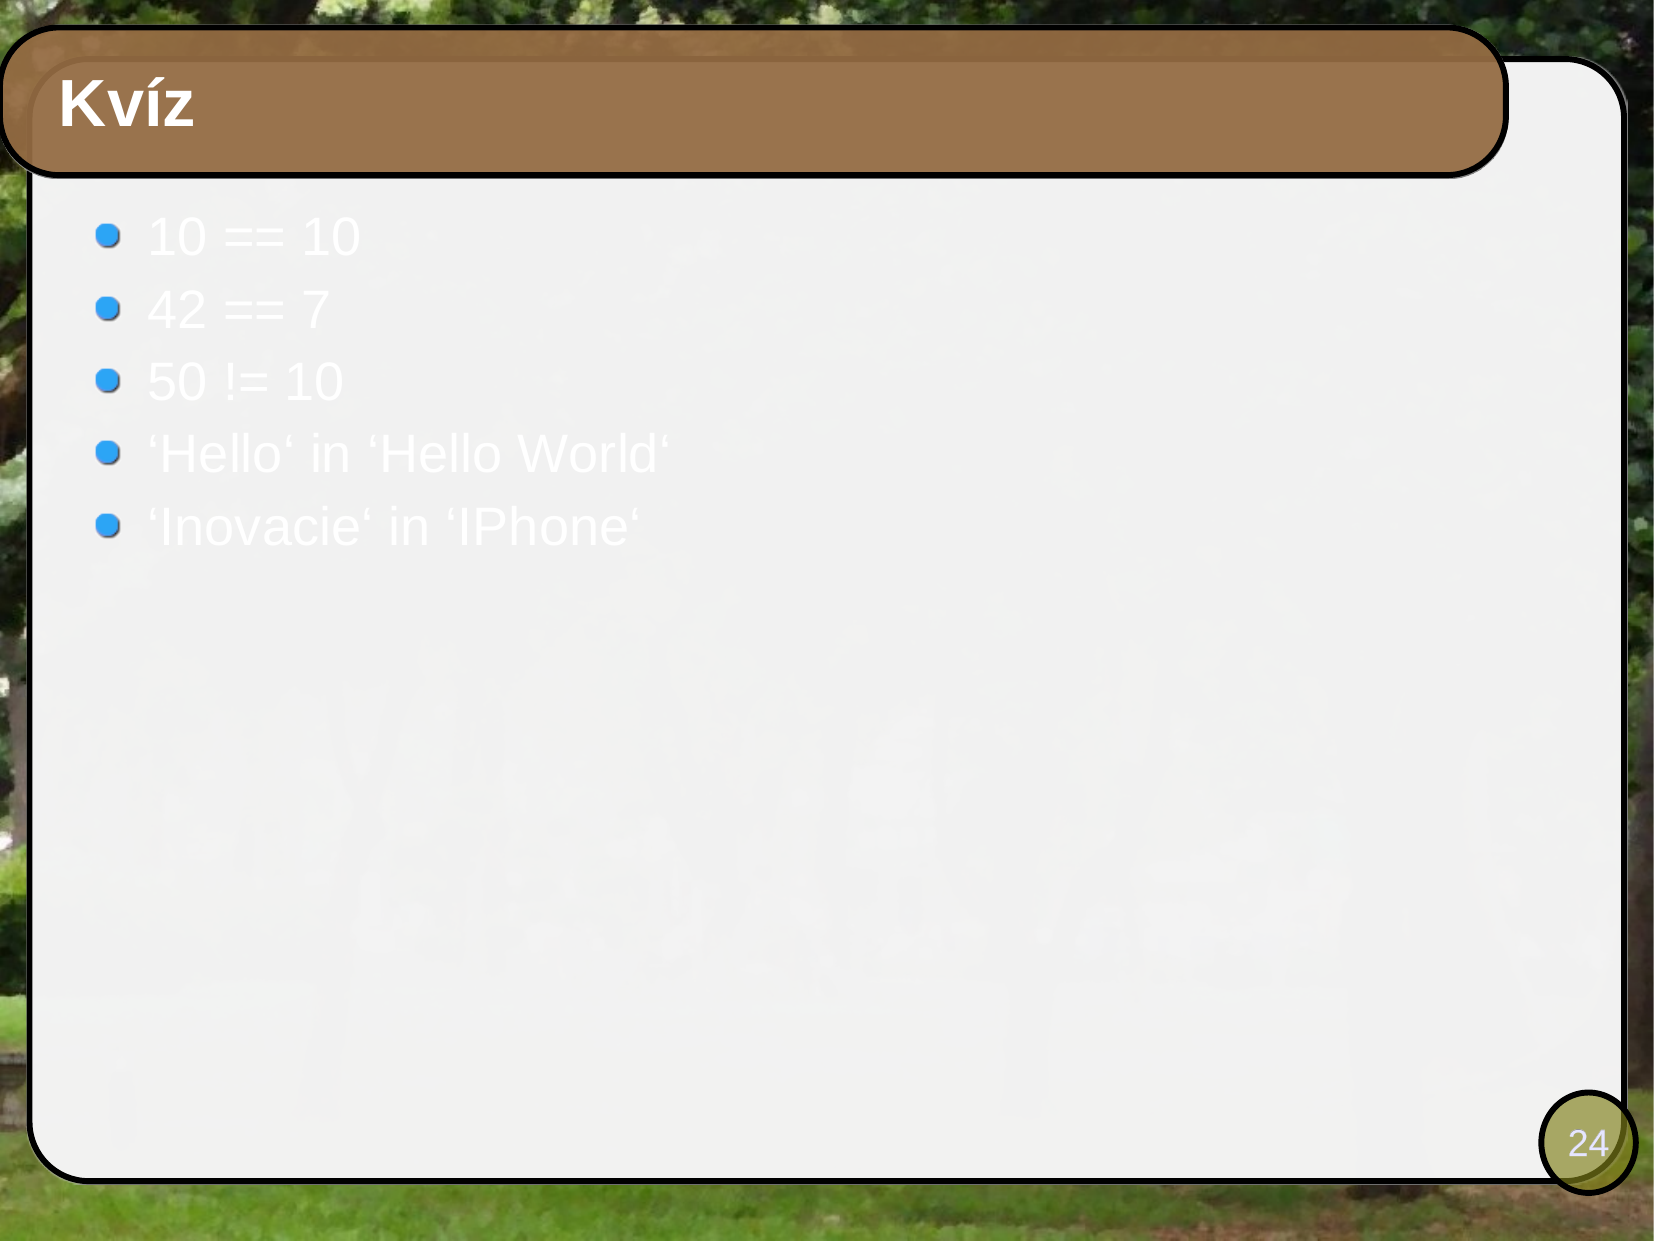

# Kvíz
10 == 10
42 == 7
50 != 10
‘Hello‘ in ‘Hello World‘
‘Inovacie‘ in ‘IPhone‘
24